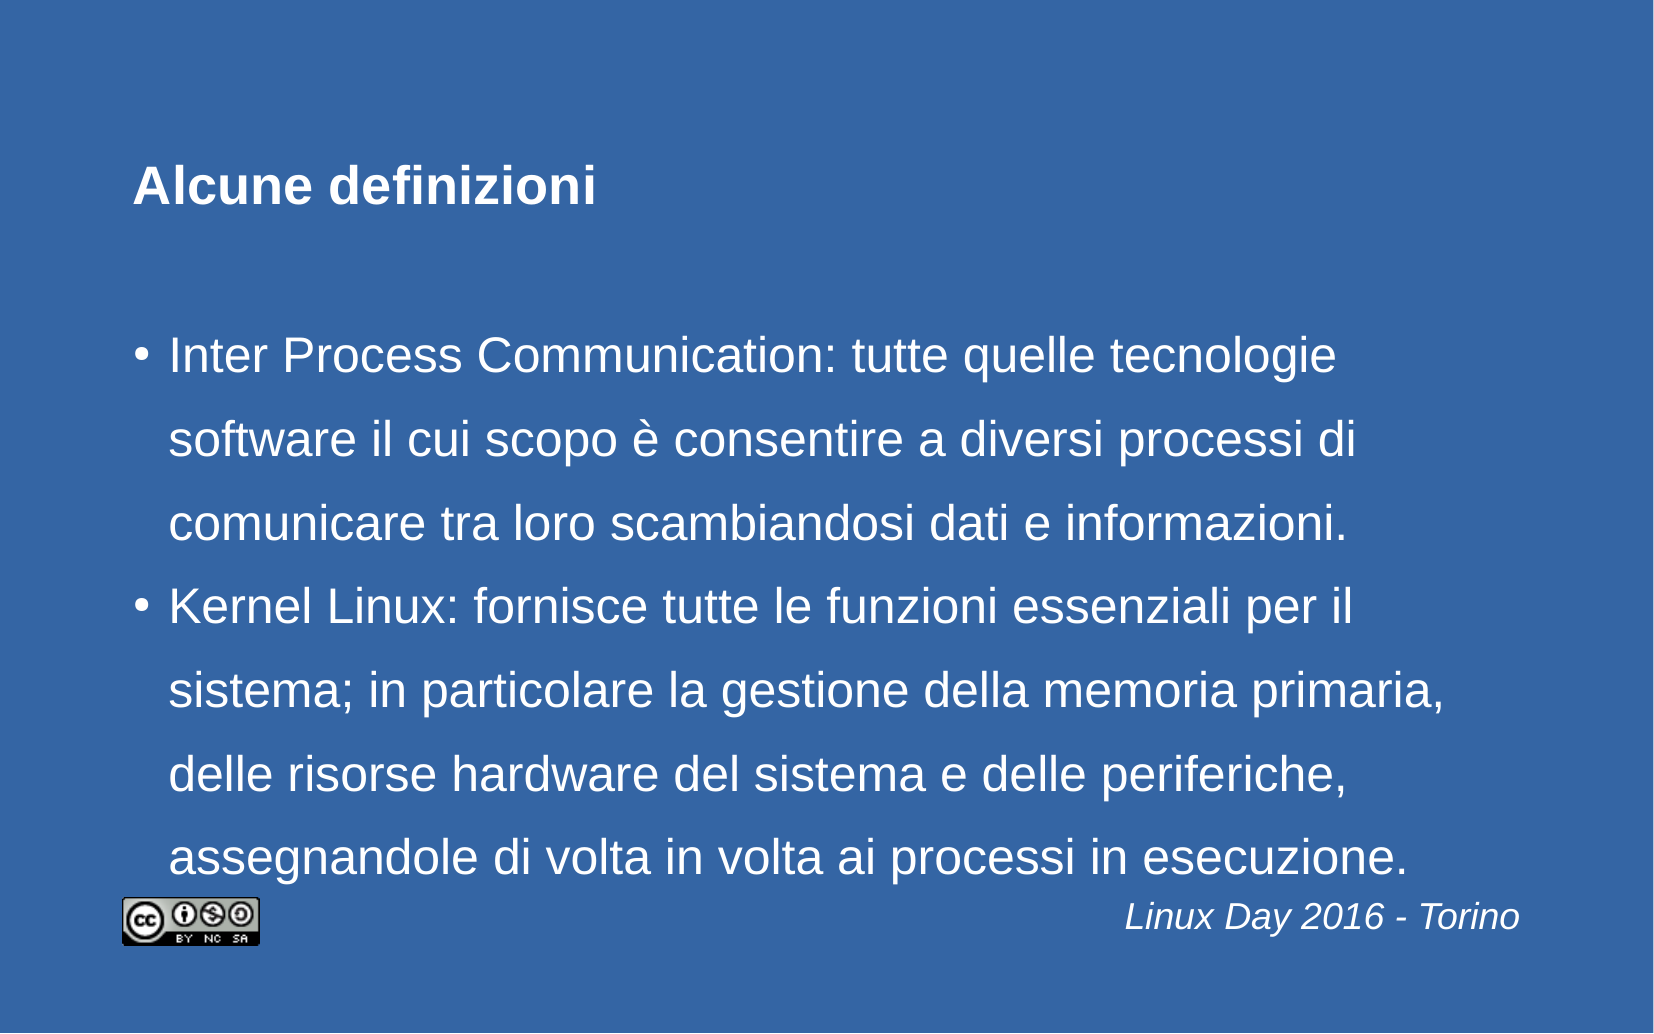

Alcune definizioni
Inter Process Communication: tutte quelle tecnologie software il cui scopo è consentire a diversi processi di comunicare tra loro scambiandosi dati e informazioni.
Kernel Linux: fornisce tutte le funzioni essenziali per il sistema; in particolare la gestione della memoria primaria, delle risorse hardware del sistema e delle periferiche, assegnandole di volta in volta ai processi in esecuzione.
Linux Day 2016 - Torino